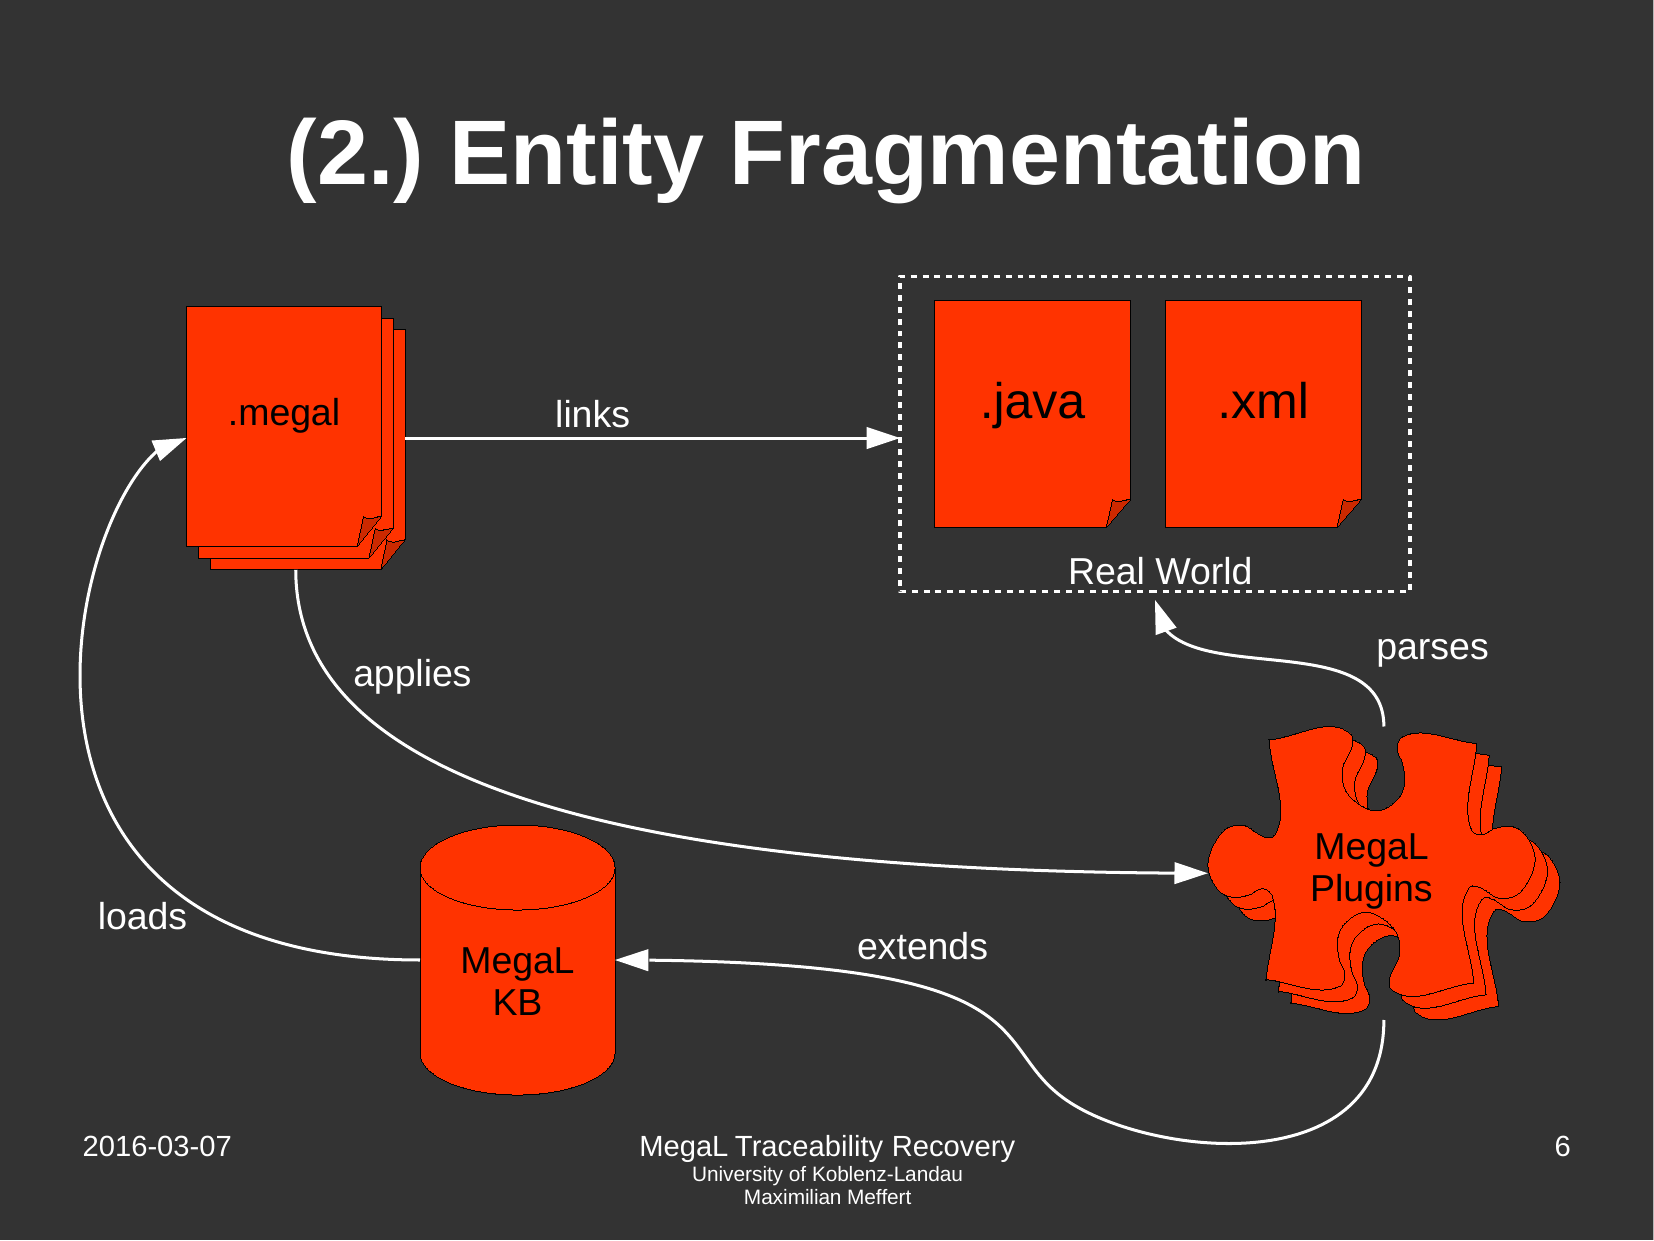

# (2.) Entity Fragmentation
.java
.xml
Real World
.megal
.megal
.megal
links
parses
applies
MegaL
Plugins
MegaL
Plugin
MegaL
Plugin
MegaL
KB
loads
extends
2016-03-07
MegaL Traceability Recovery
6